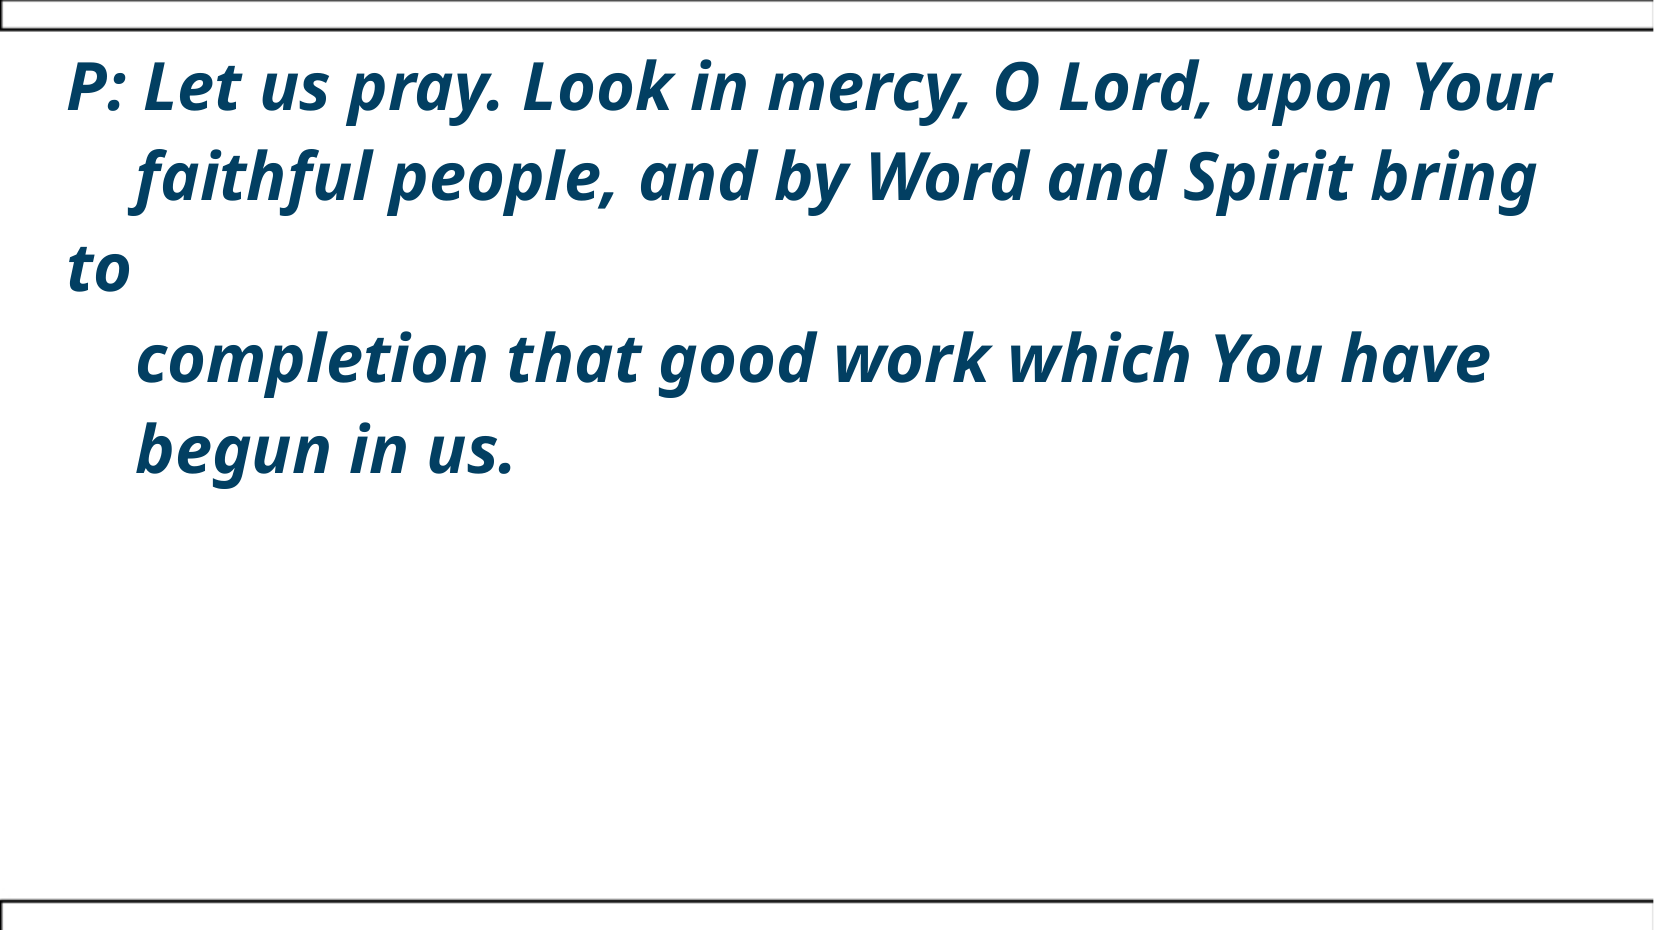

P: Let us pray. Look in mercy, O Lord, upon Your
 faithful people, and by Word and Spirit bring to
 completion that good work which You have
 begun in us.